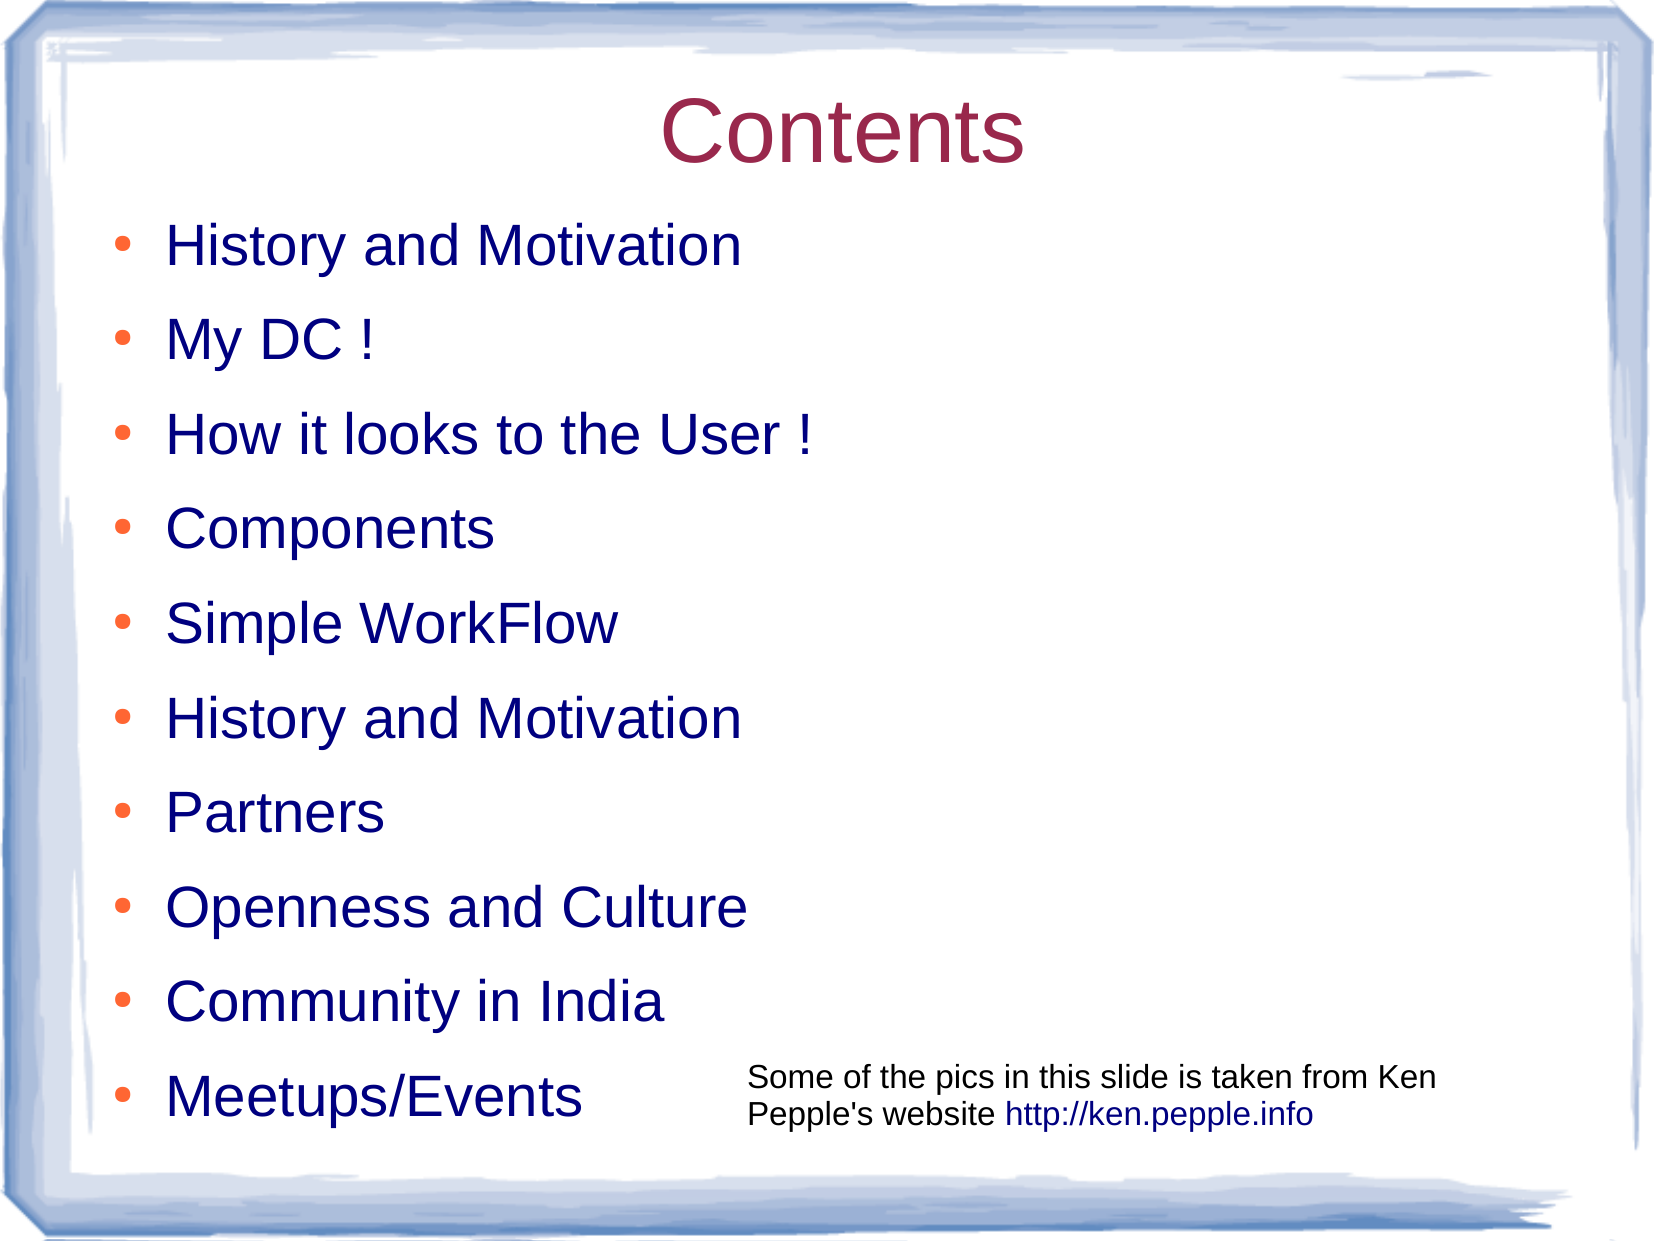

Contents
# History and Motivation
My DC !
How it looks to the User !
Components
Simple WorkFlow
History and Motivation
Partners
Openness and Culture
Community in India
Meetups/Events
Some of the pics in this slide is taken from Ken Pepple's website http://ken.pepple.info